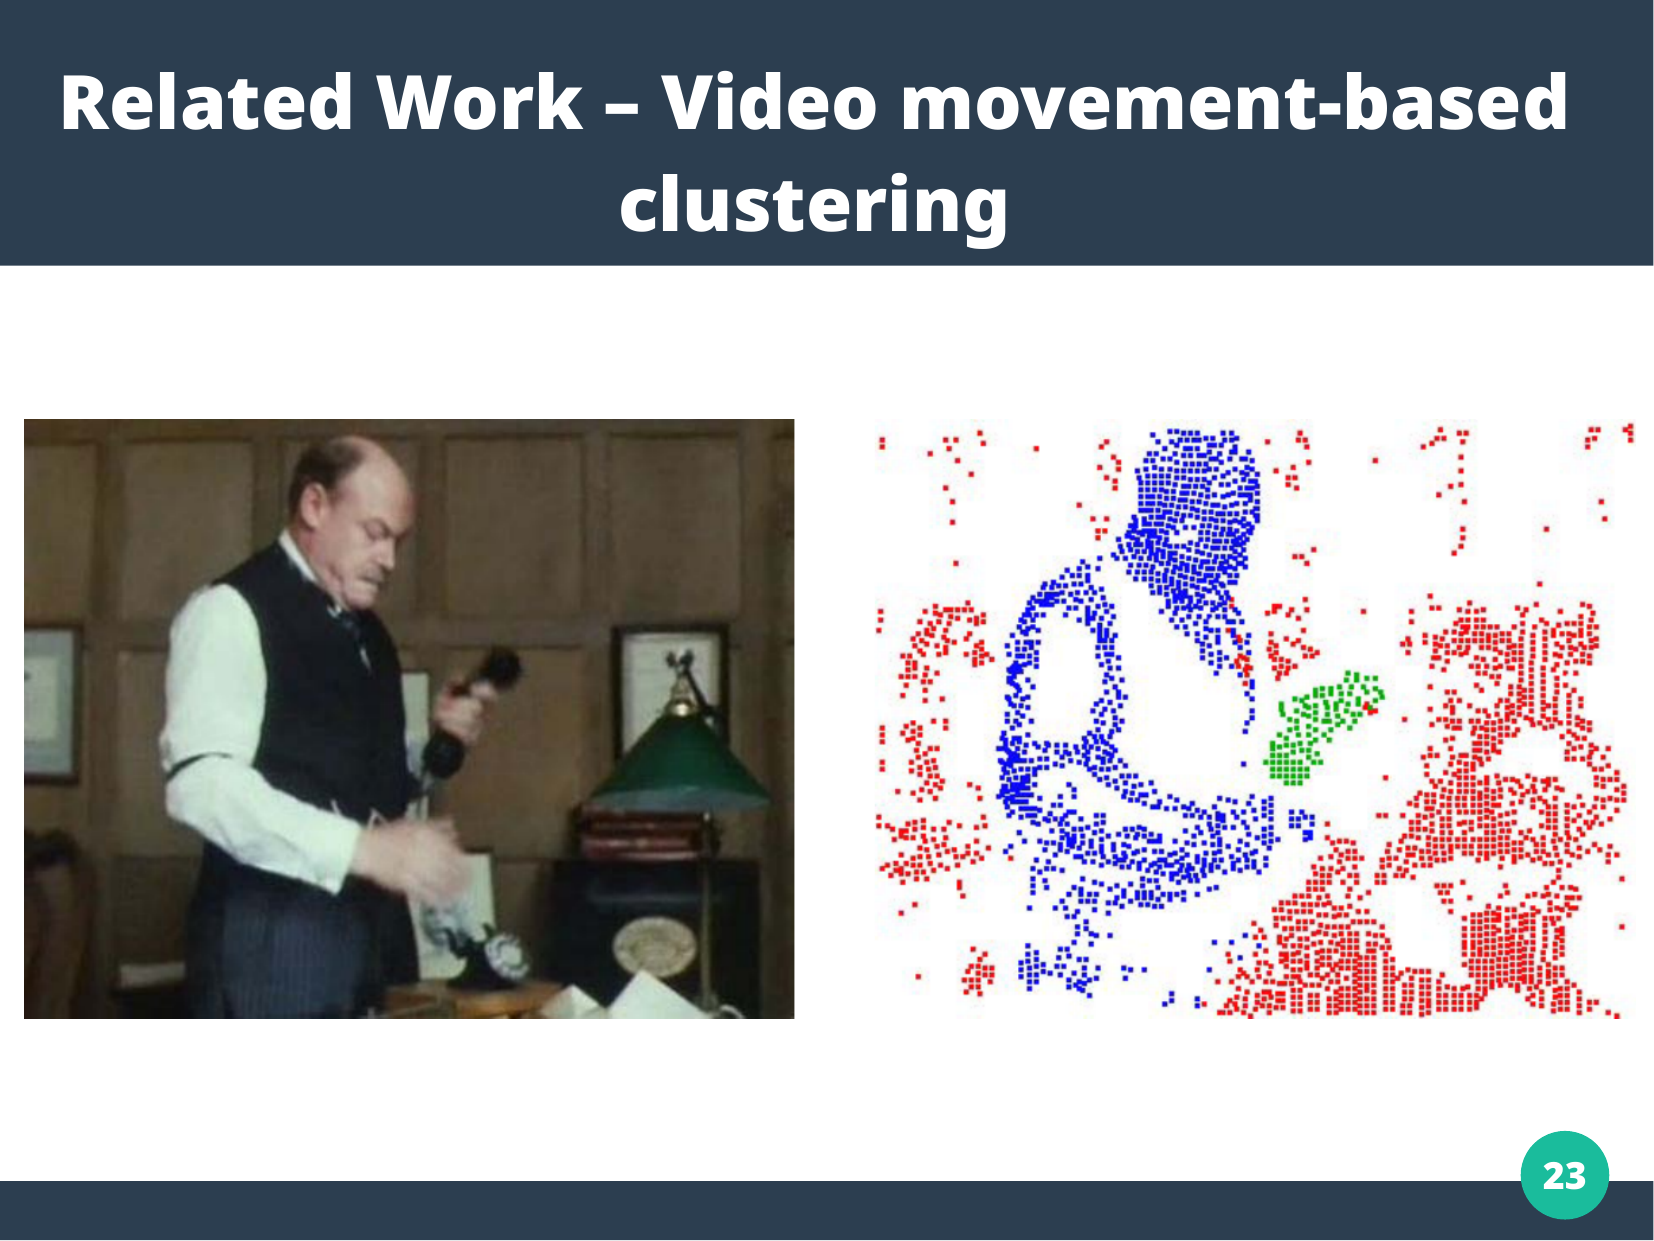

# Related Work – Video movement-based clustering
23